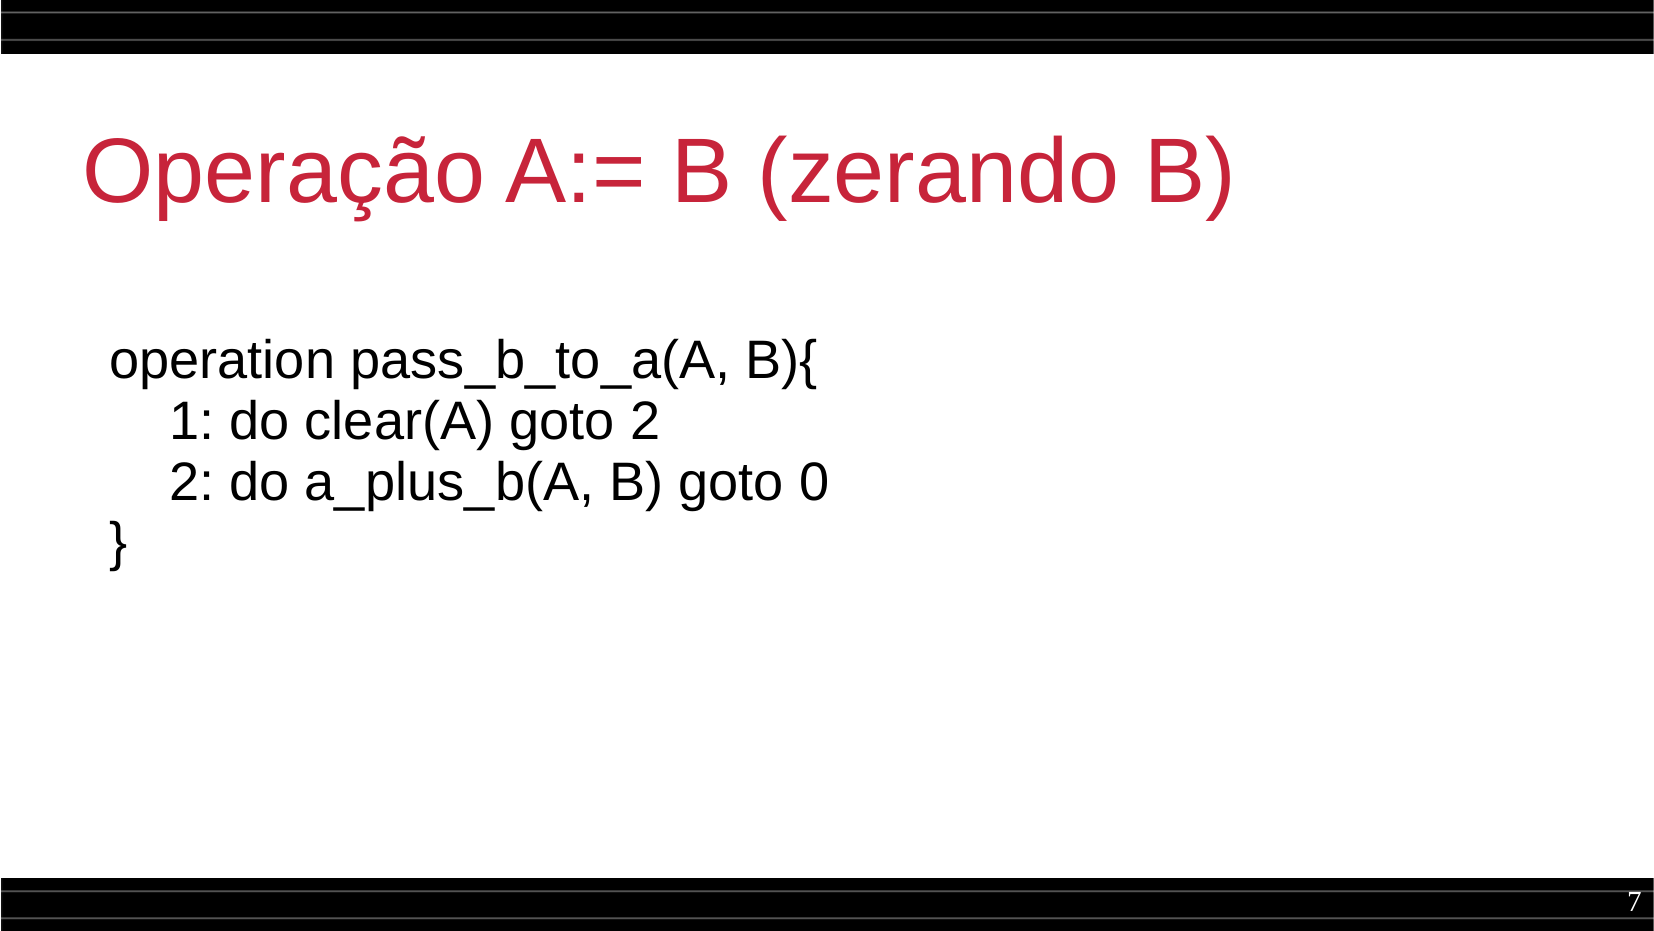

# Operação A:= B (zerando B)
operation pass_b_to_a(A, B){
 1: do clear(A) goto 2
 2: do a_plus_b(A, B) goto 0
}